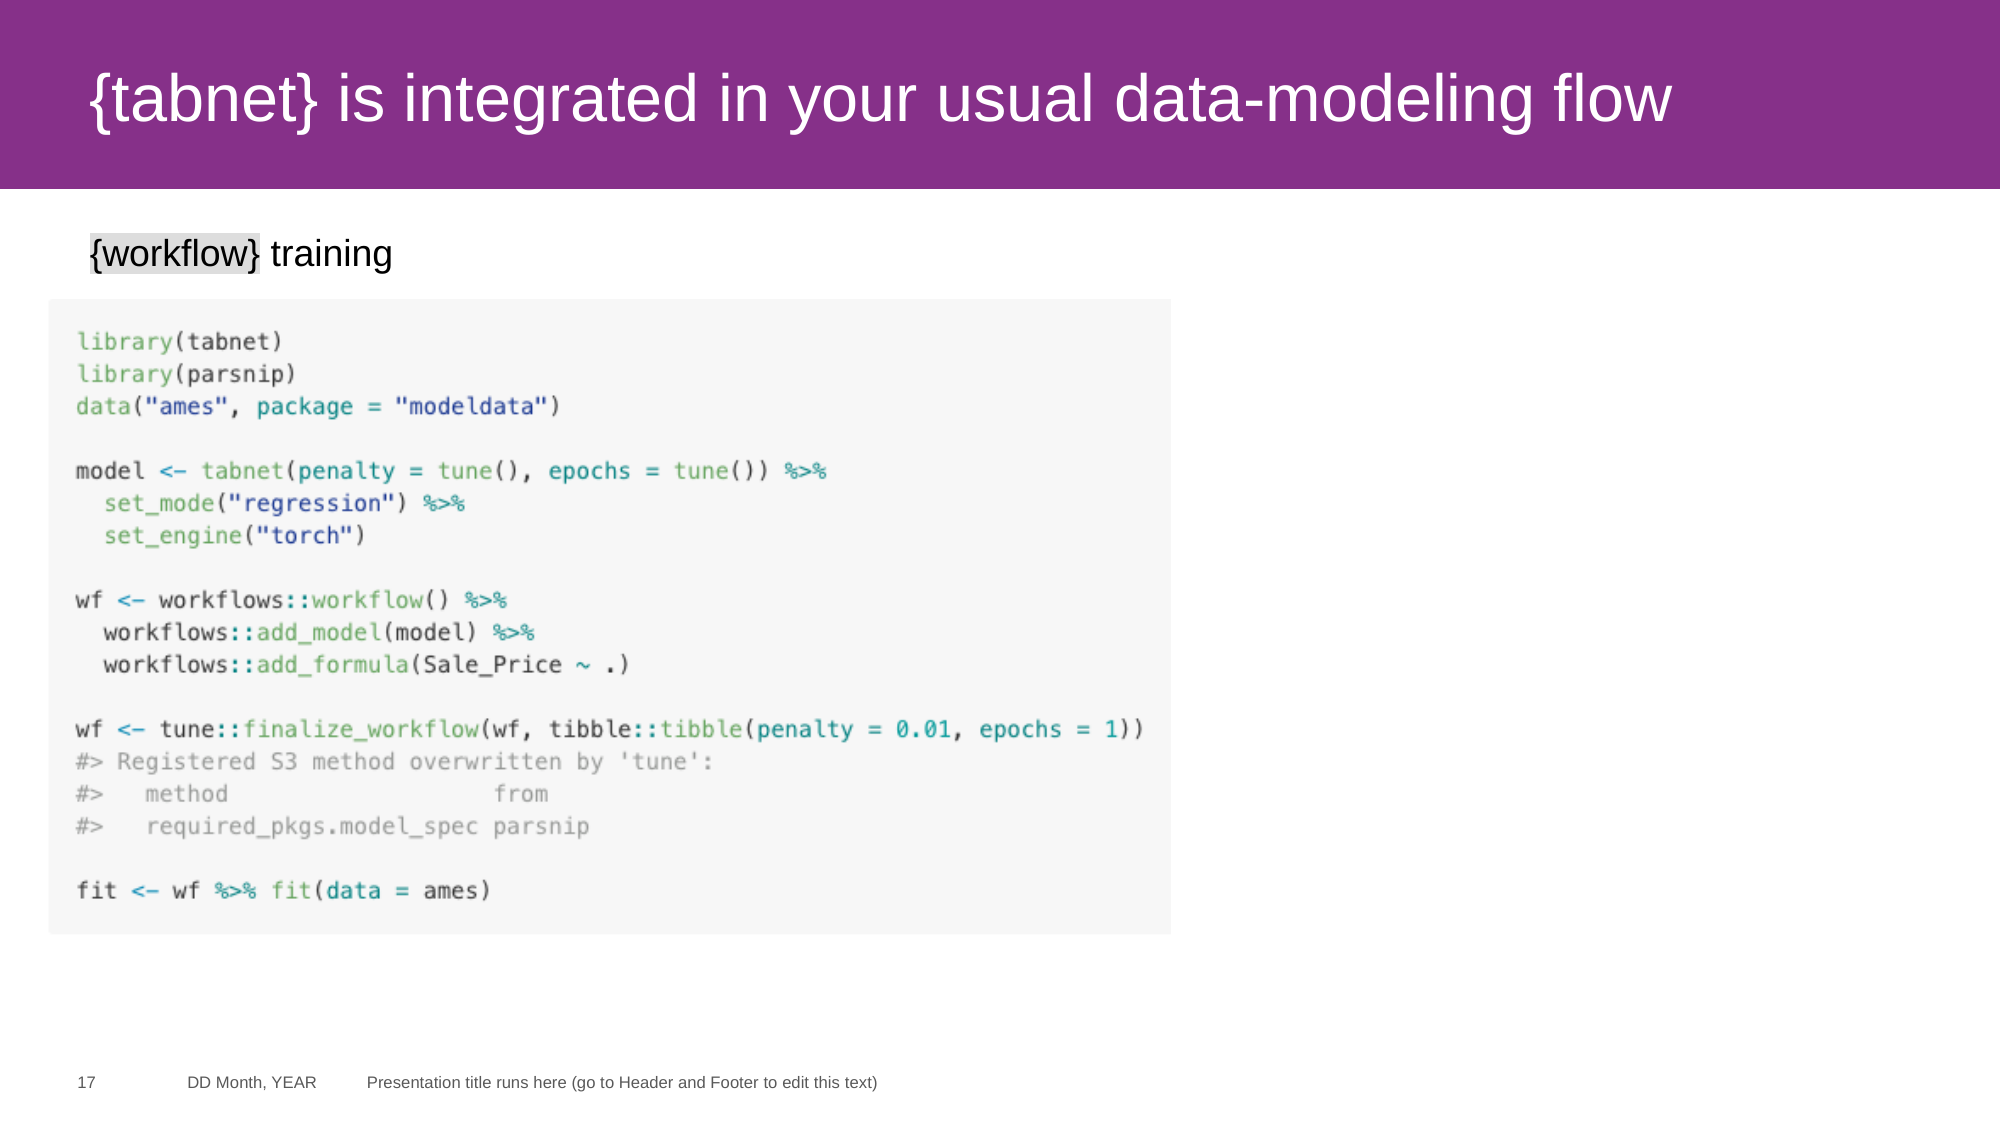

{tabnet} is integrated in your usual data-modeling flow
{workflow} training
DD Month, YEAR
Presentation title runs here (go to Header and Footer to edit this text)